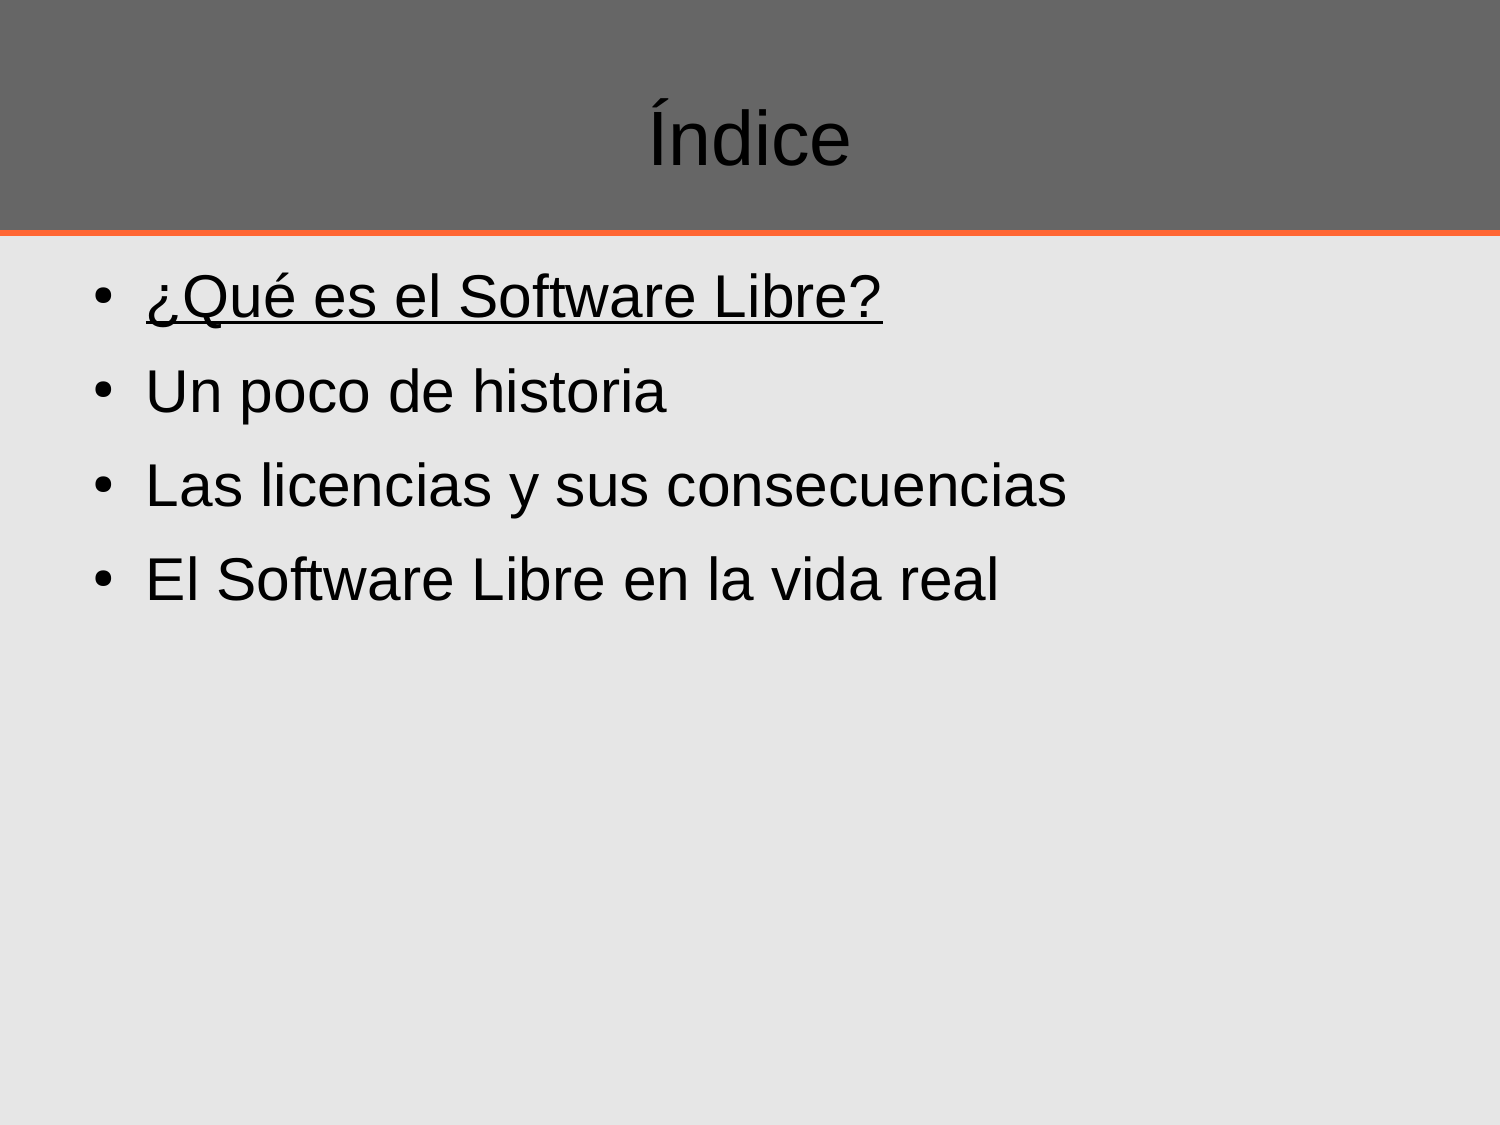

# Índice
¿Qué es el Software Libre?
Un poco de historia
Las licencias y sus consecuencias
El Software Libre en la vida real